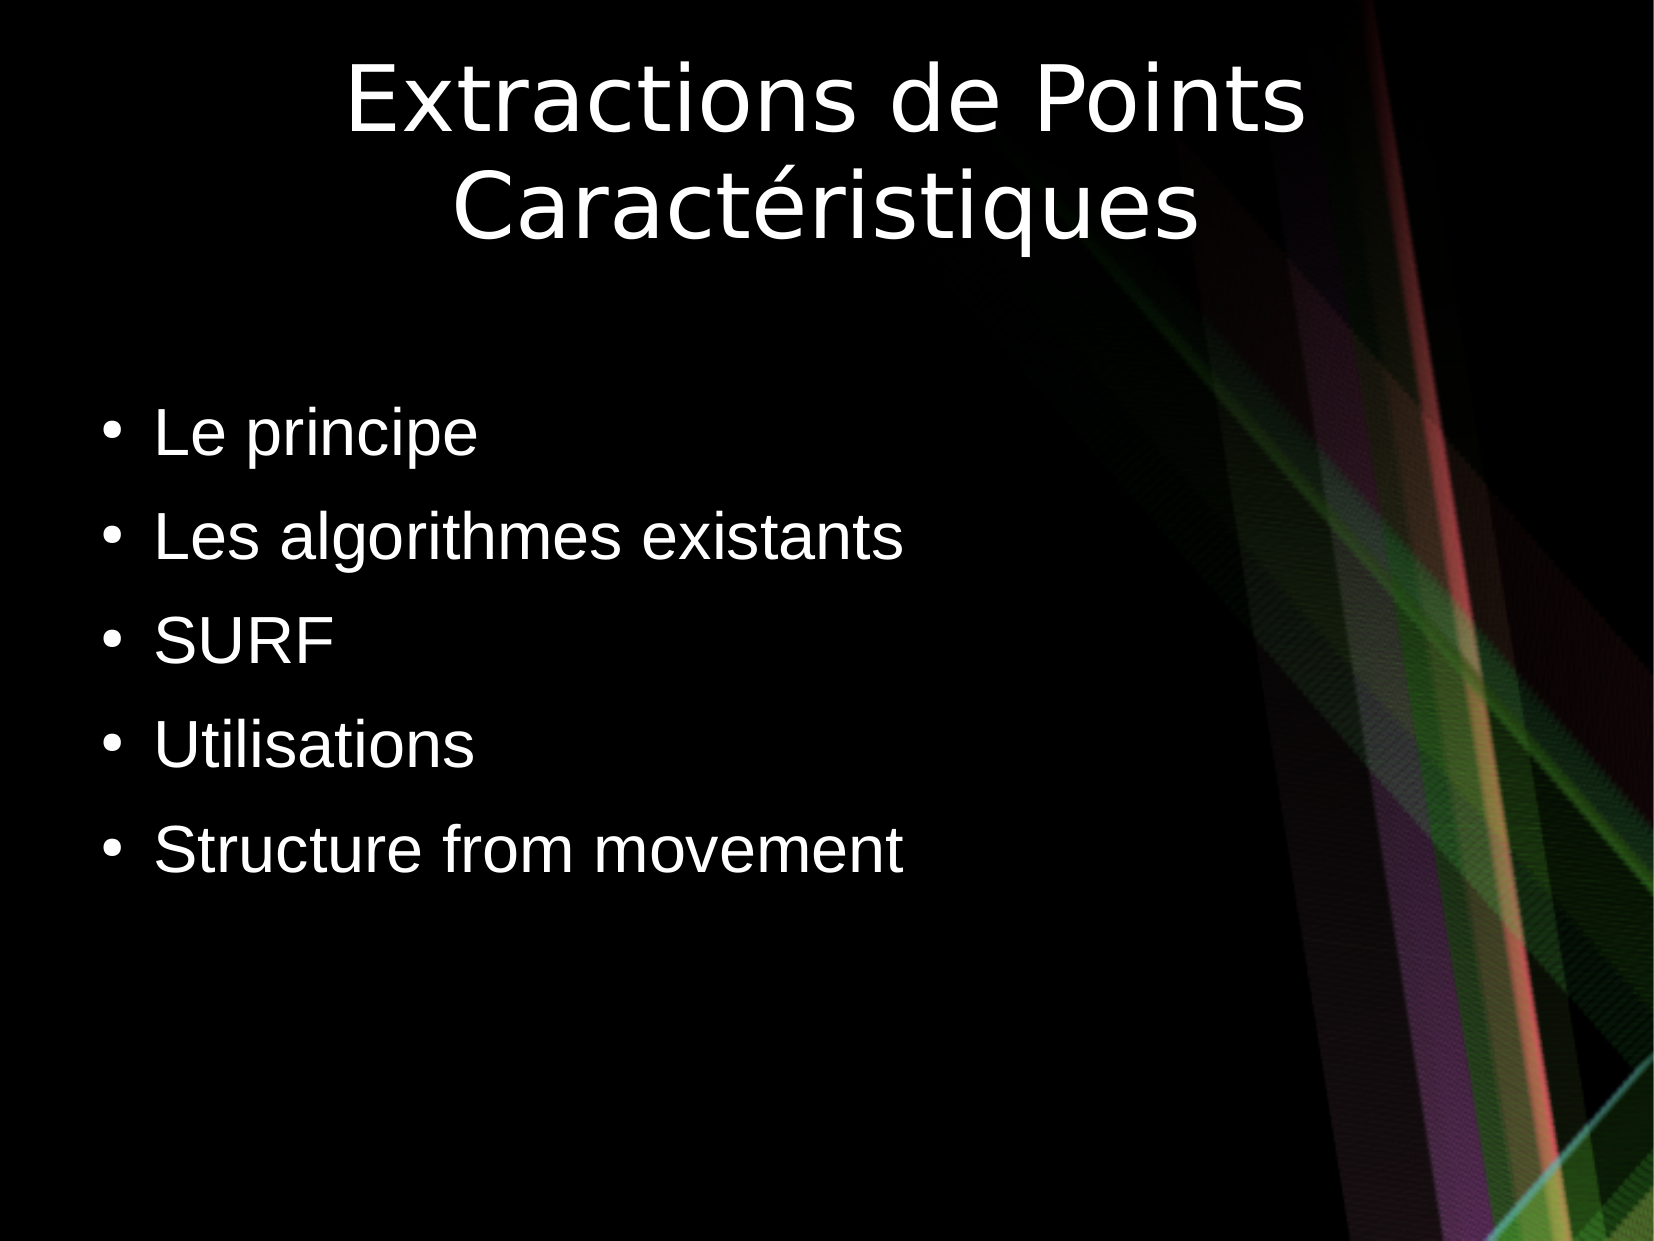

# Extractions de Points Caractéristiques
Le principe
Les algorithmes existants
SURF
Utilisations
Structure from movement